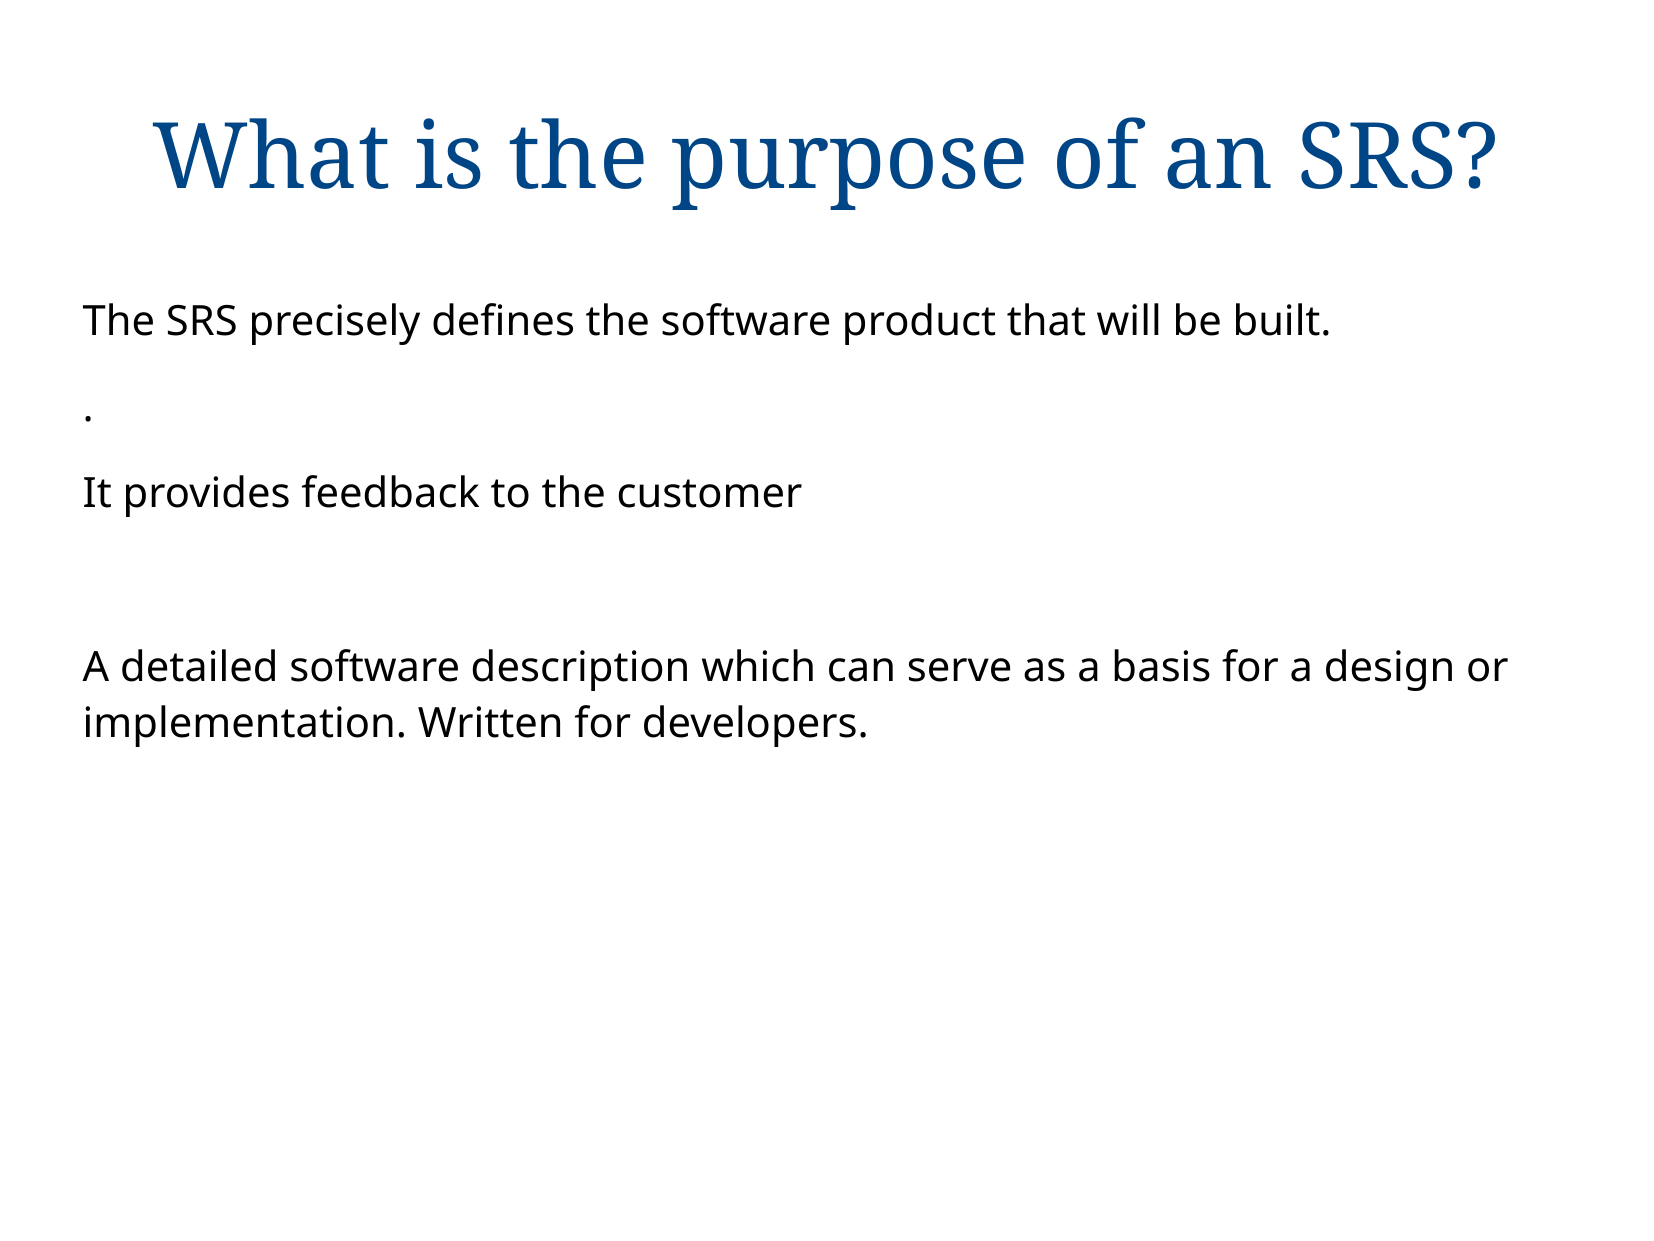

# What is the purpose of an SRS?
The SRS precisely defines the software product that will be built.
.
It provides feedback to the customer
A detailed software description which can serve as a basis for a design or implementation. Written for developers.